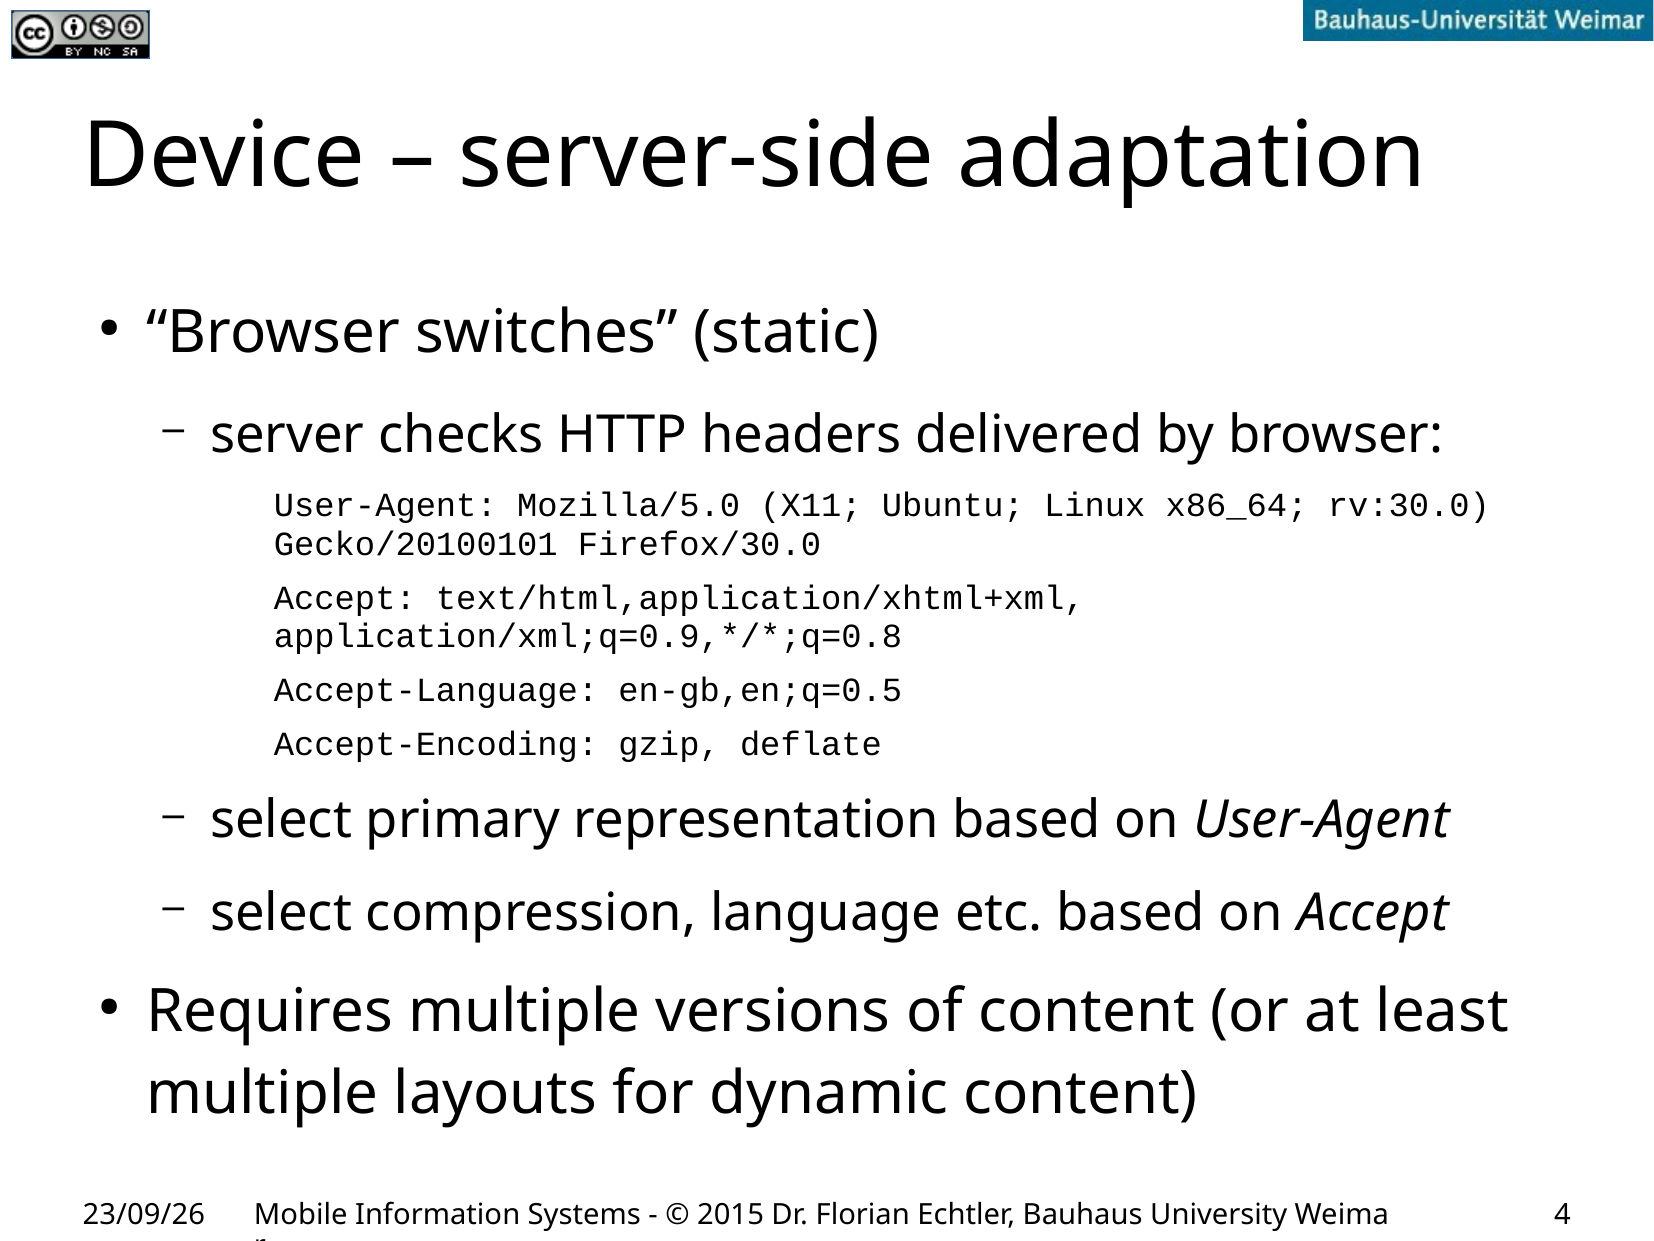

# Device – server-side adaptation
“Browser switches” (static)
server checks HTTP headers delivered by browser:
User-Agent: Mozilla/5.0 (X11; Ubuntu; Linux x86_64; rv:30.0) Gecko/20100101 Firefox/30.0
Accept: text/html,application/xhtml+xml, application/xml;q=0.9,*/*;q=0.8
Accept-Language: en-gb,en;q=0.5
Accept-Encoding: gzip, deflate
select primary representation based on User-Agent
select compression, language etc. based on Accept
Requires multiple versions of content (or at least multiple layouts for dynamic content)
Mobile Information Systems - © 2015 Dr. Florian Echtler, Bauhaus University Weimar
4